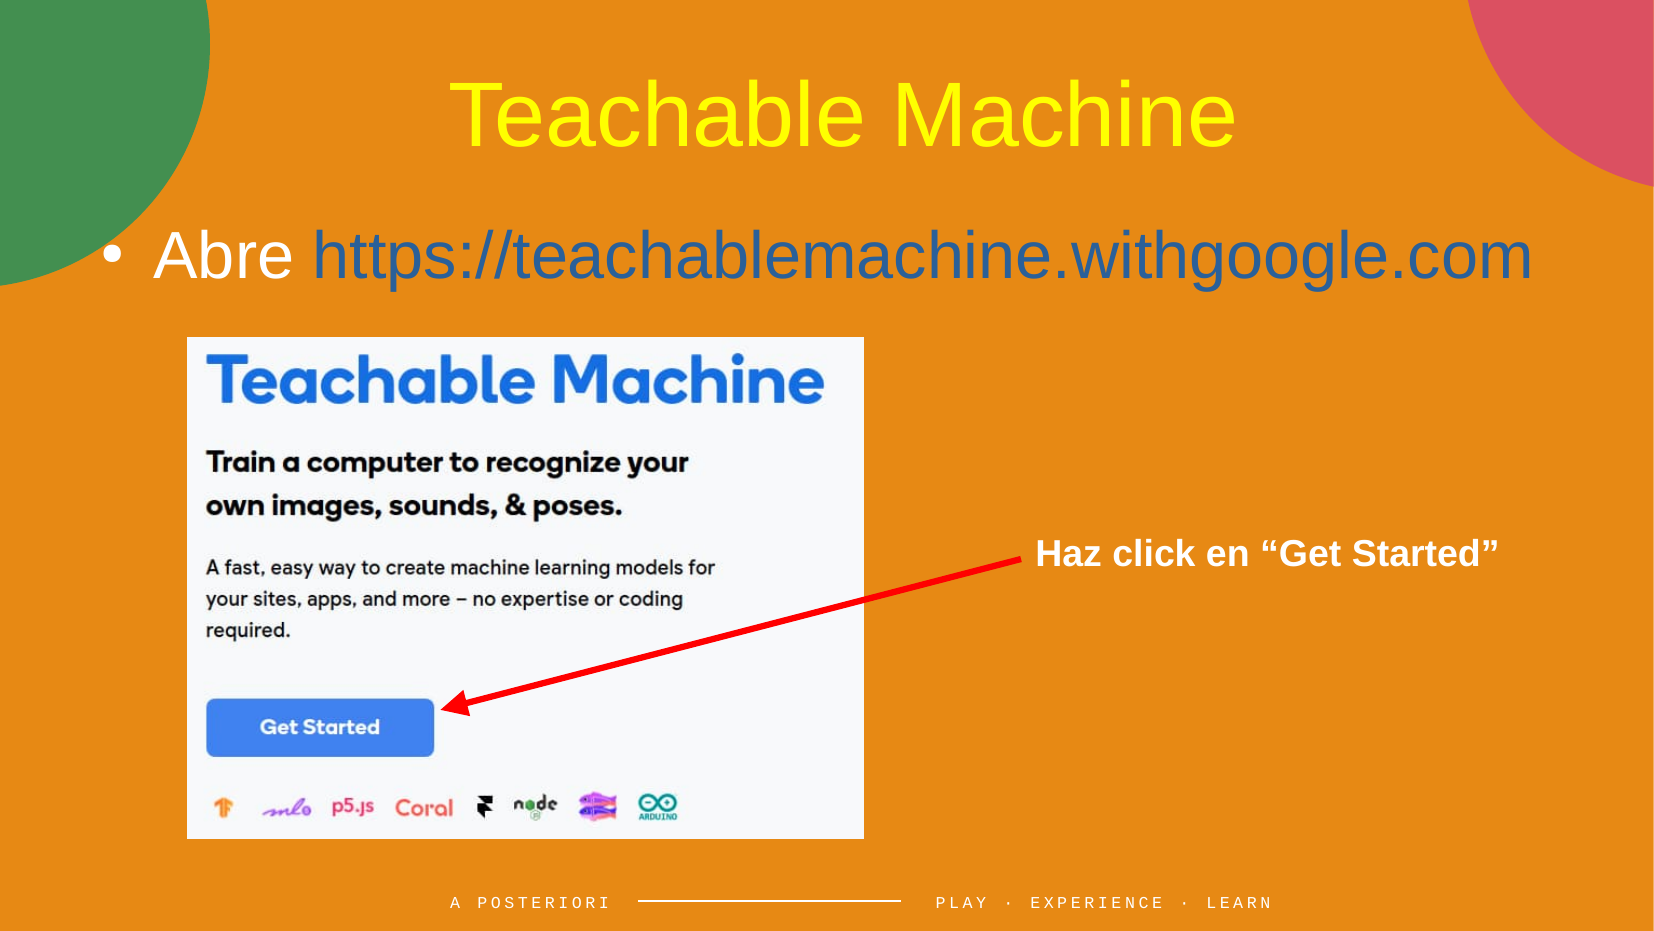

# Teachable Machine
Abre https://teachablemachine.withgoogle.com
Haz click en “Get Started”